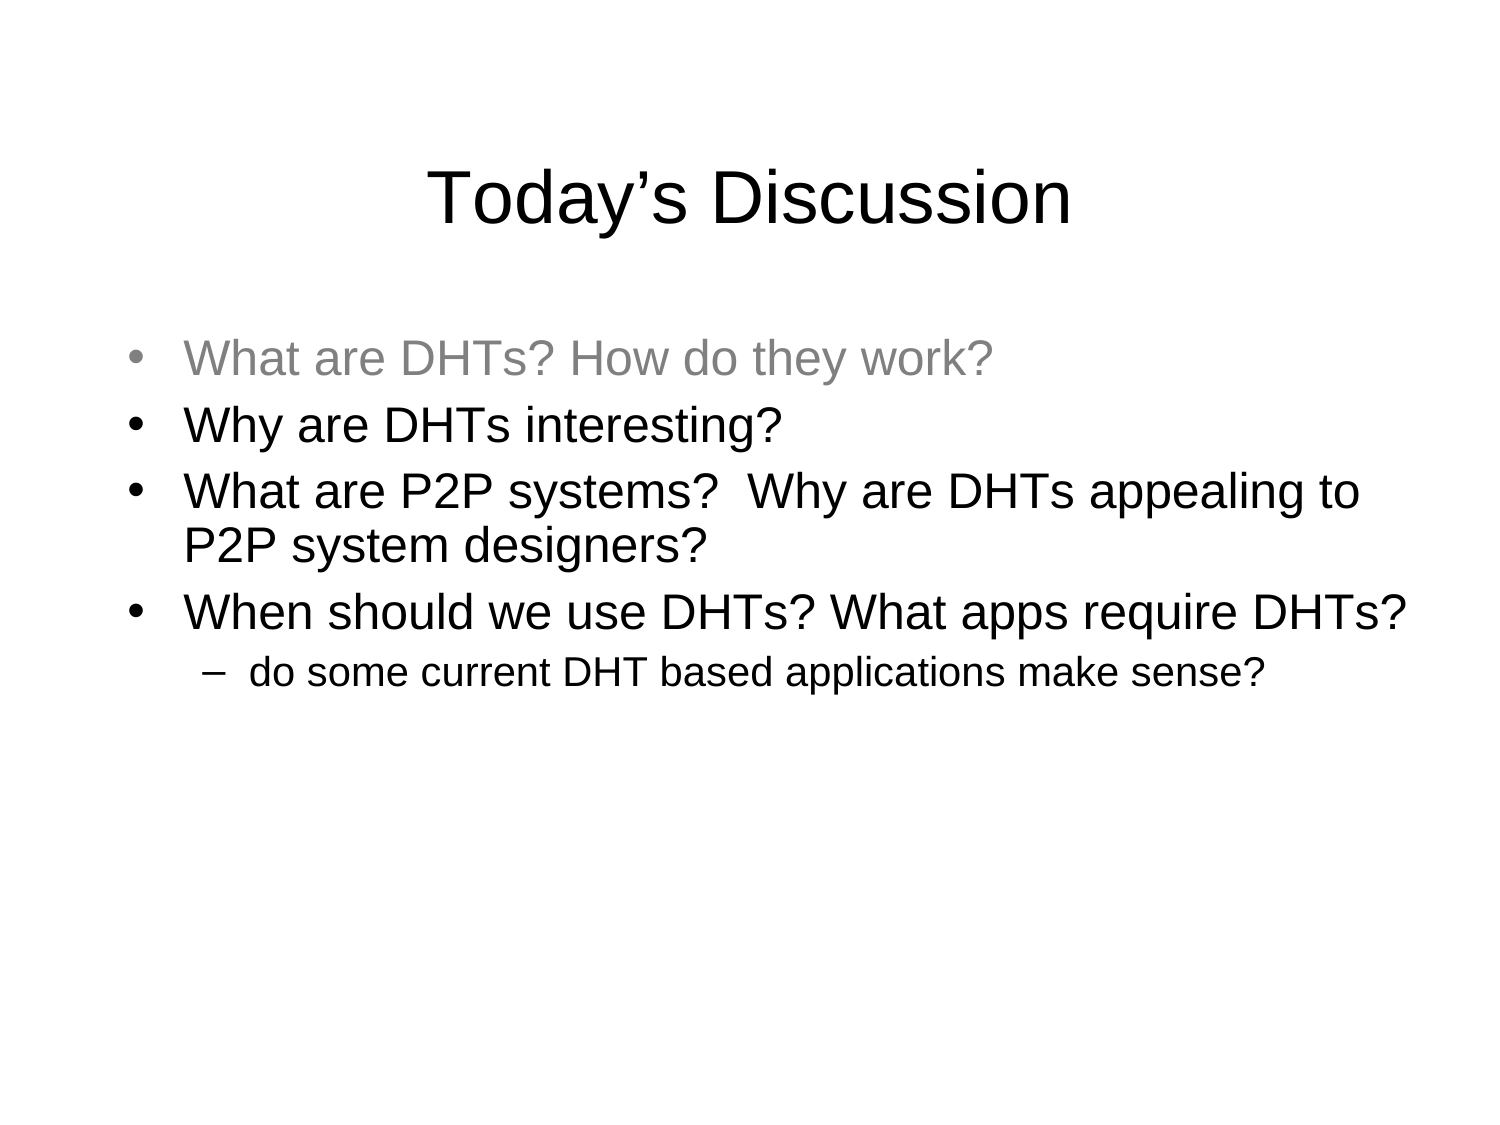

Today’s Discussion
# What are DHTs? How do they work?
Why are DHTs interesting?
What are P2P systems? Why are DHTs appealing to P2P system designers?
When should we use DHTs? What apps require DHTs?
do some current DHT based applications make sense?